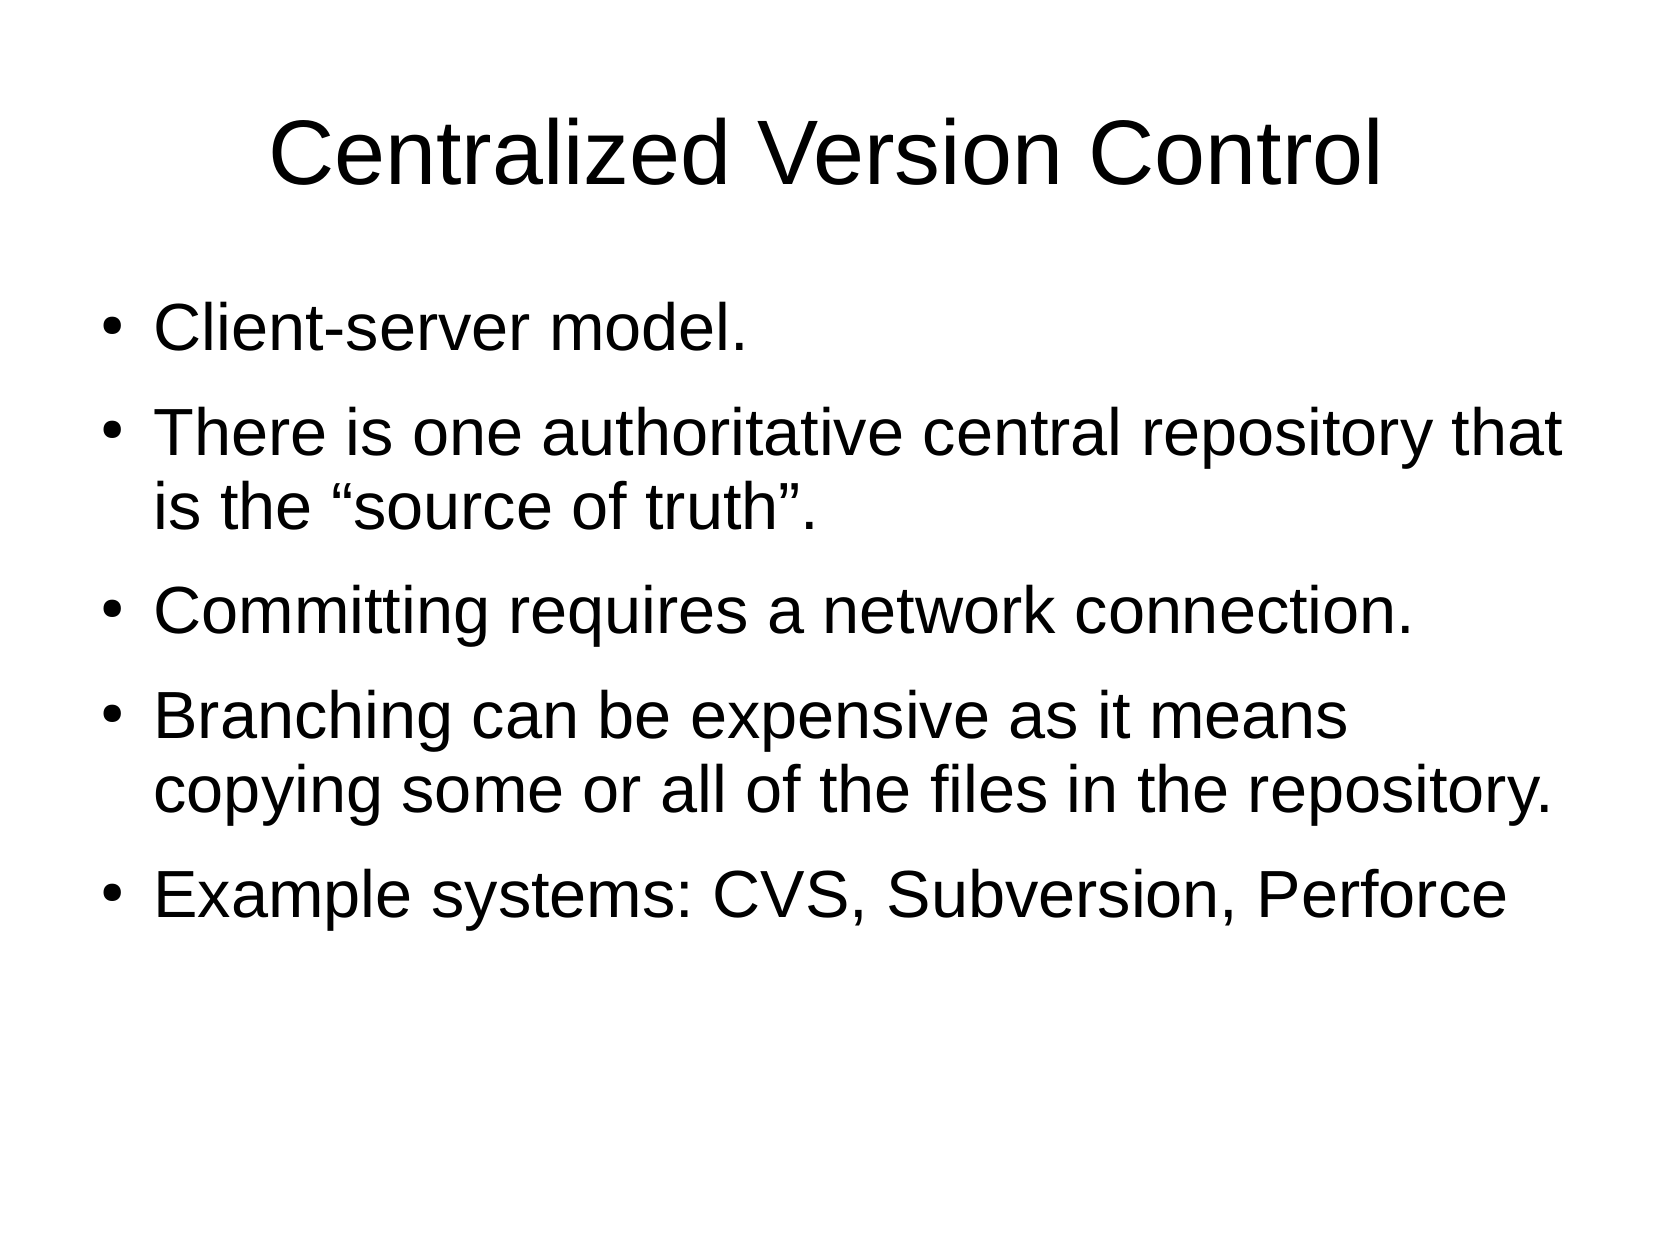

# Centralized Version Control
Client-server model.
There is one authoritative central repository that is the “source of truth”.
Committing requires a network connection.
Branching can be expensive as it means copying some or all of the files in the repository.
Example systems: CVS, Subversion, Perforce